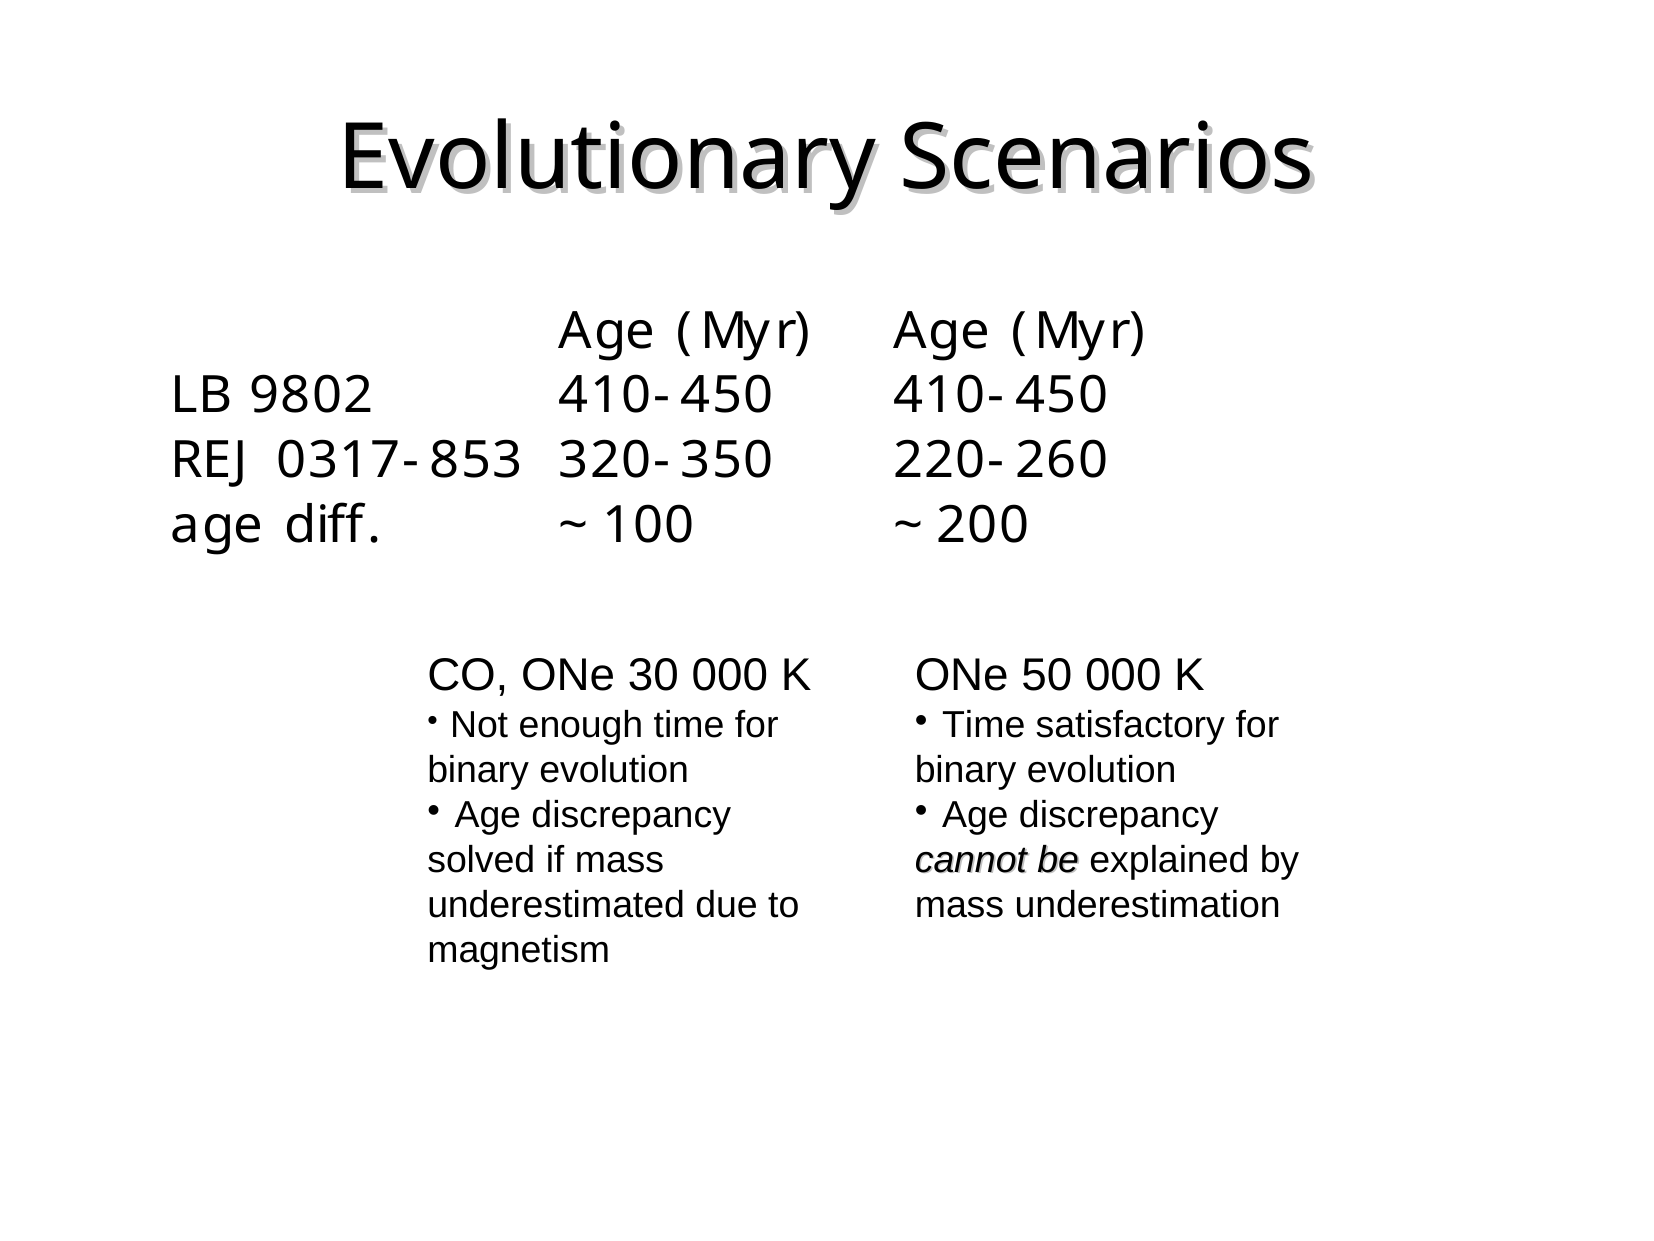

# Evolutionary Scenarios
CO, ONe 30 000 K
 Not enough time for binary evolution
 Age discrepancy solved if mass underestimated due to magnetism
ONe 50 000 K
 Time satisfactory for binary evolution
 Age discrepancy cannot be explained by mass underestimation